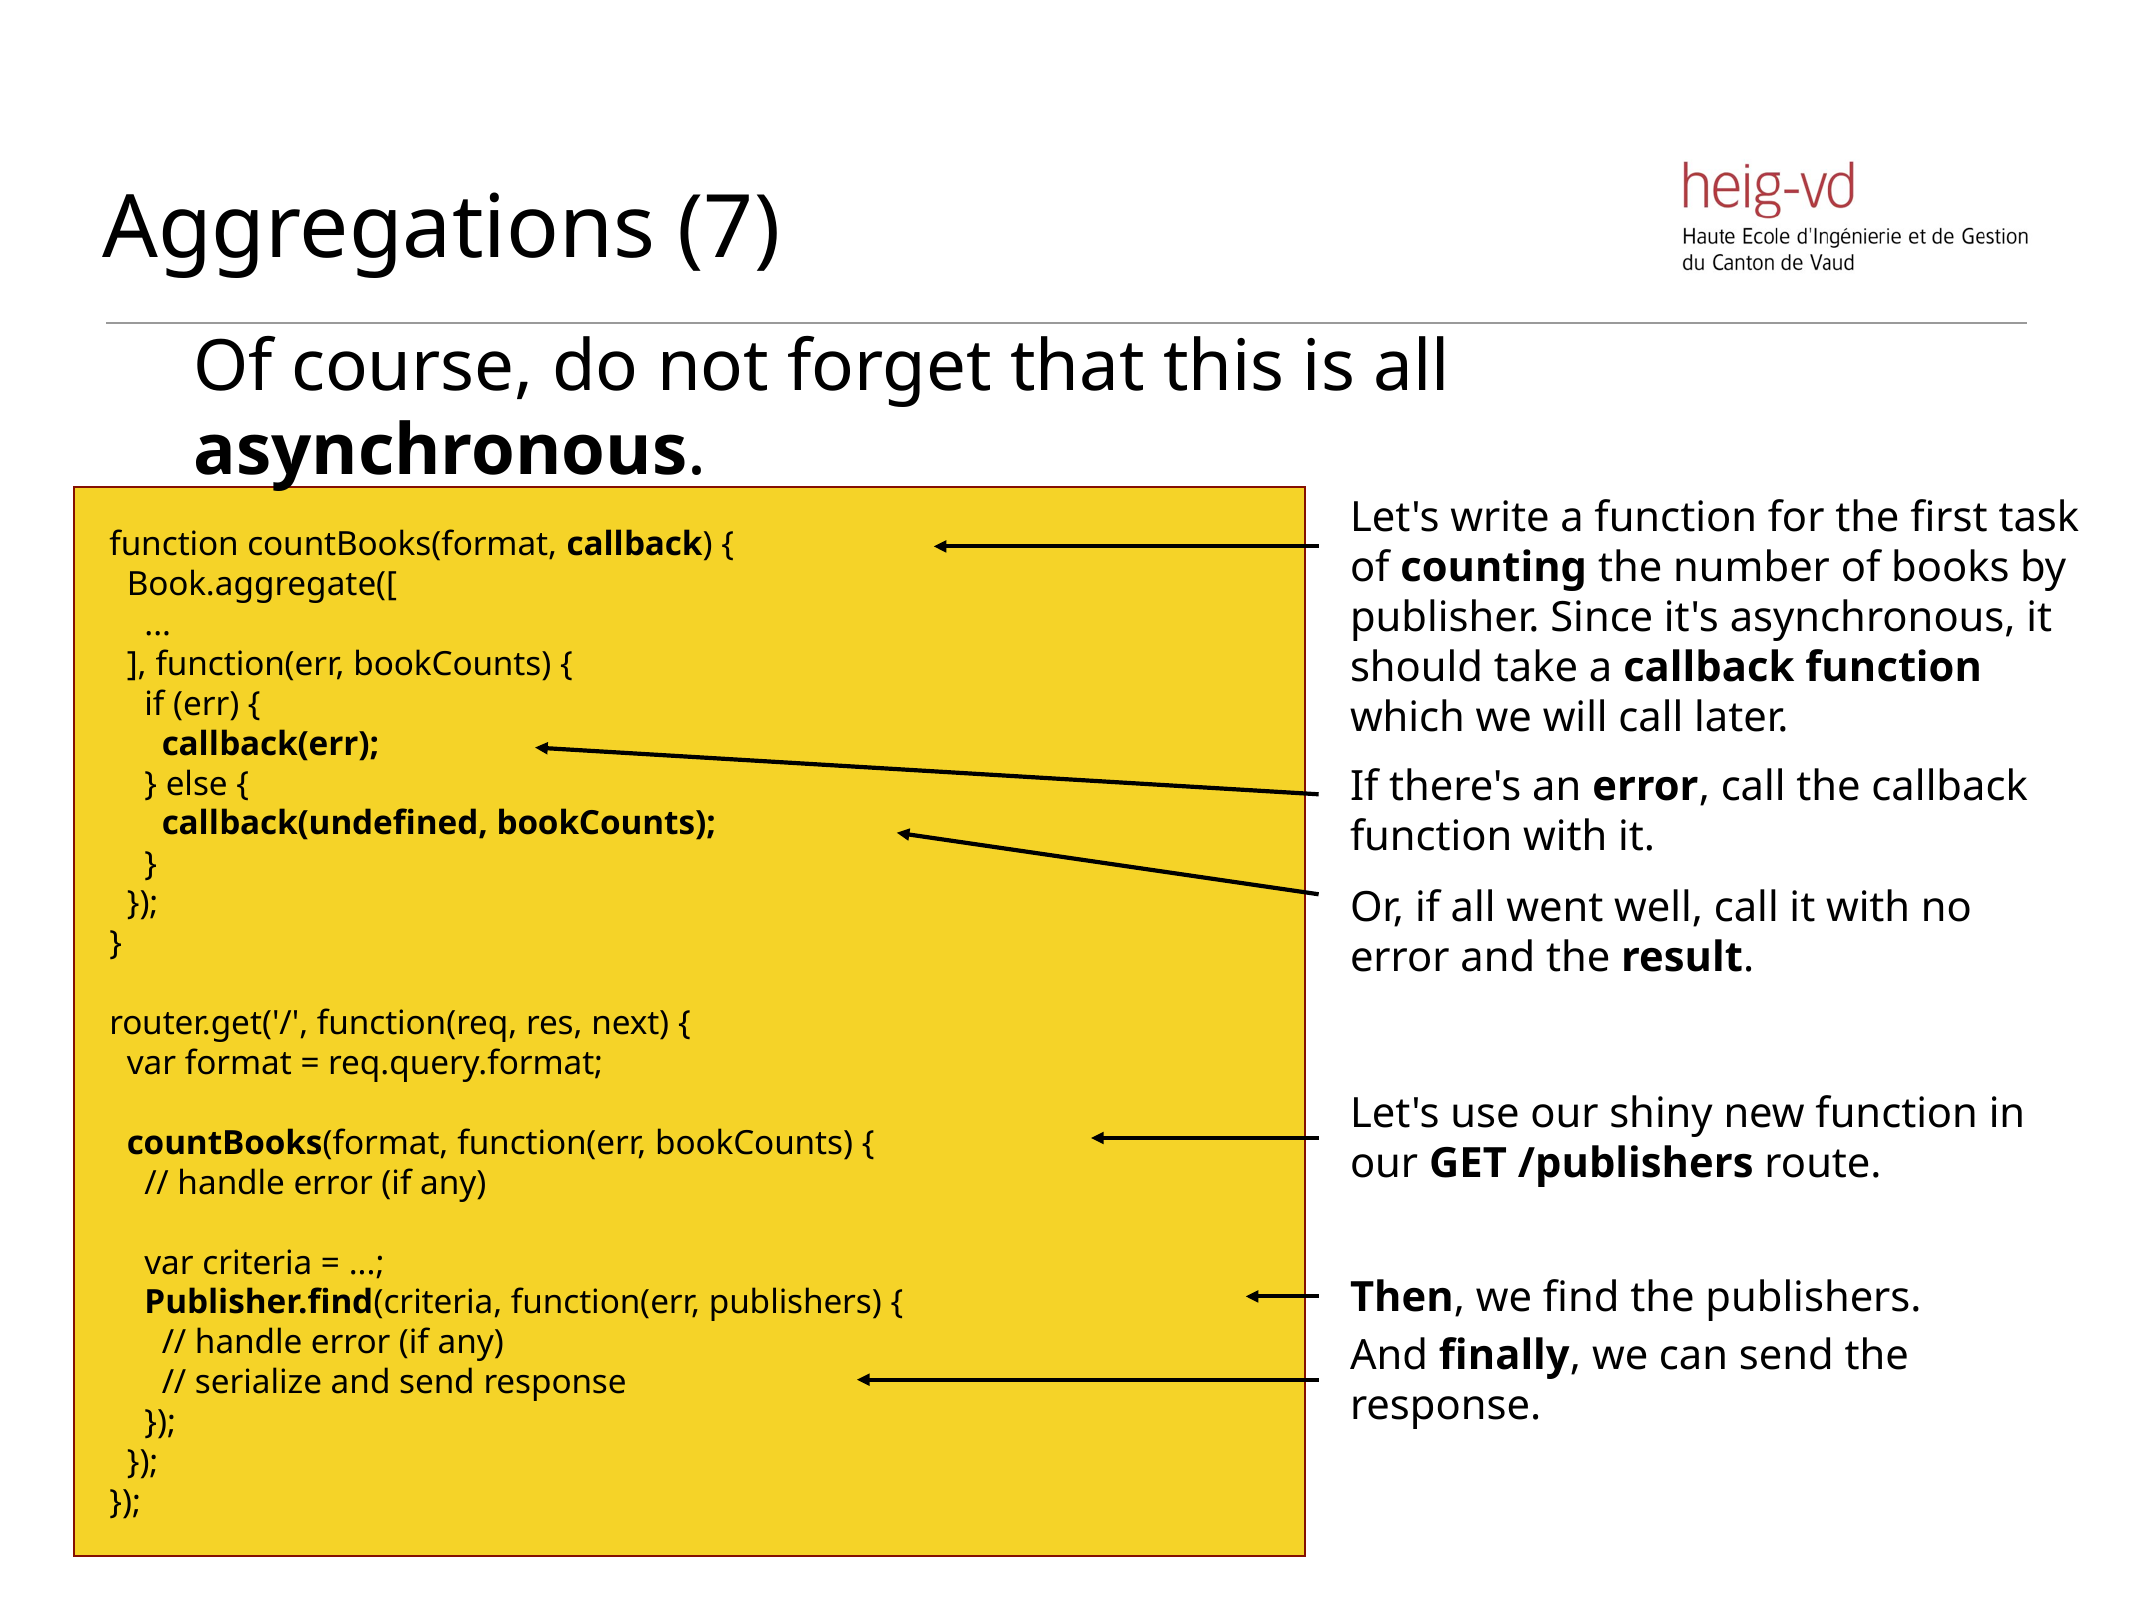

# Aggregations (7)
Of course, do not forget that this is all asynchronous.
Let's write a function for the first task of counting the number of books by publisher. Since it's asynchronous, it should take a callback function which we will call later.
function countBooks(format, callback) {
 Book.aggregate([
 ...
 ], function(err, bookCounts) {
 if (err) {
 callback(err);
 } else {
 callback(undefined, bookCounts);
 }
 });
}
router.get('/', function(req, res, next) {
 var format = req.query.format;
 countBooks(format, function(err, bookCounts) {
 // handle error (if any)
 var criteria = ...;
 Publisher.find(criteria, function(err, publishers) {
 // handle error (if any)
 // serialize and send response
 });
 });
});
If there's an error, call the callback function with it.
Or, if all went well, call it with no error and the result.
Let's use our shiny new function in our GET /publishers route.
Then, we find the publishers.
And finally, we can send the response.